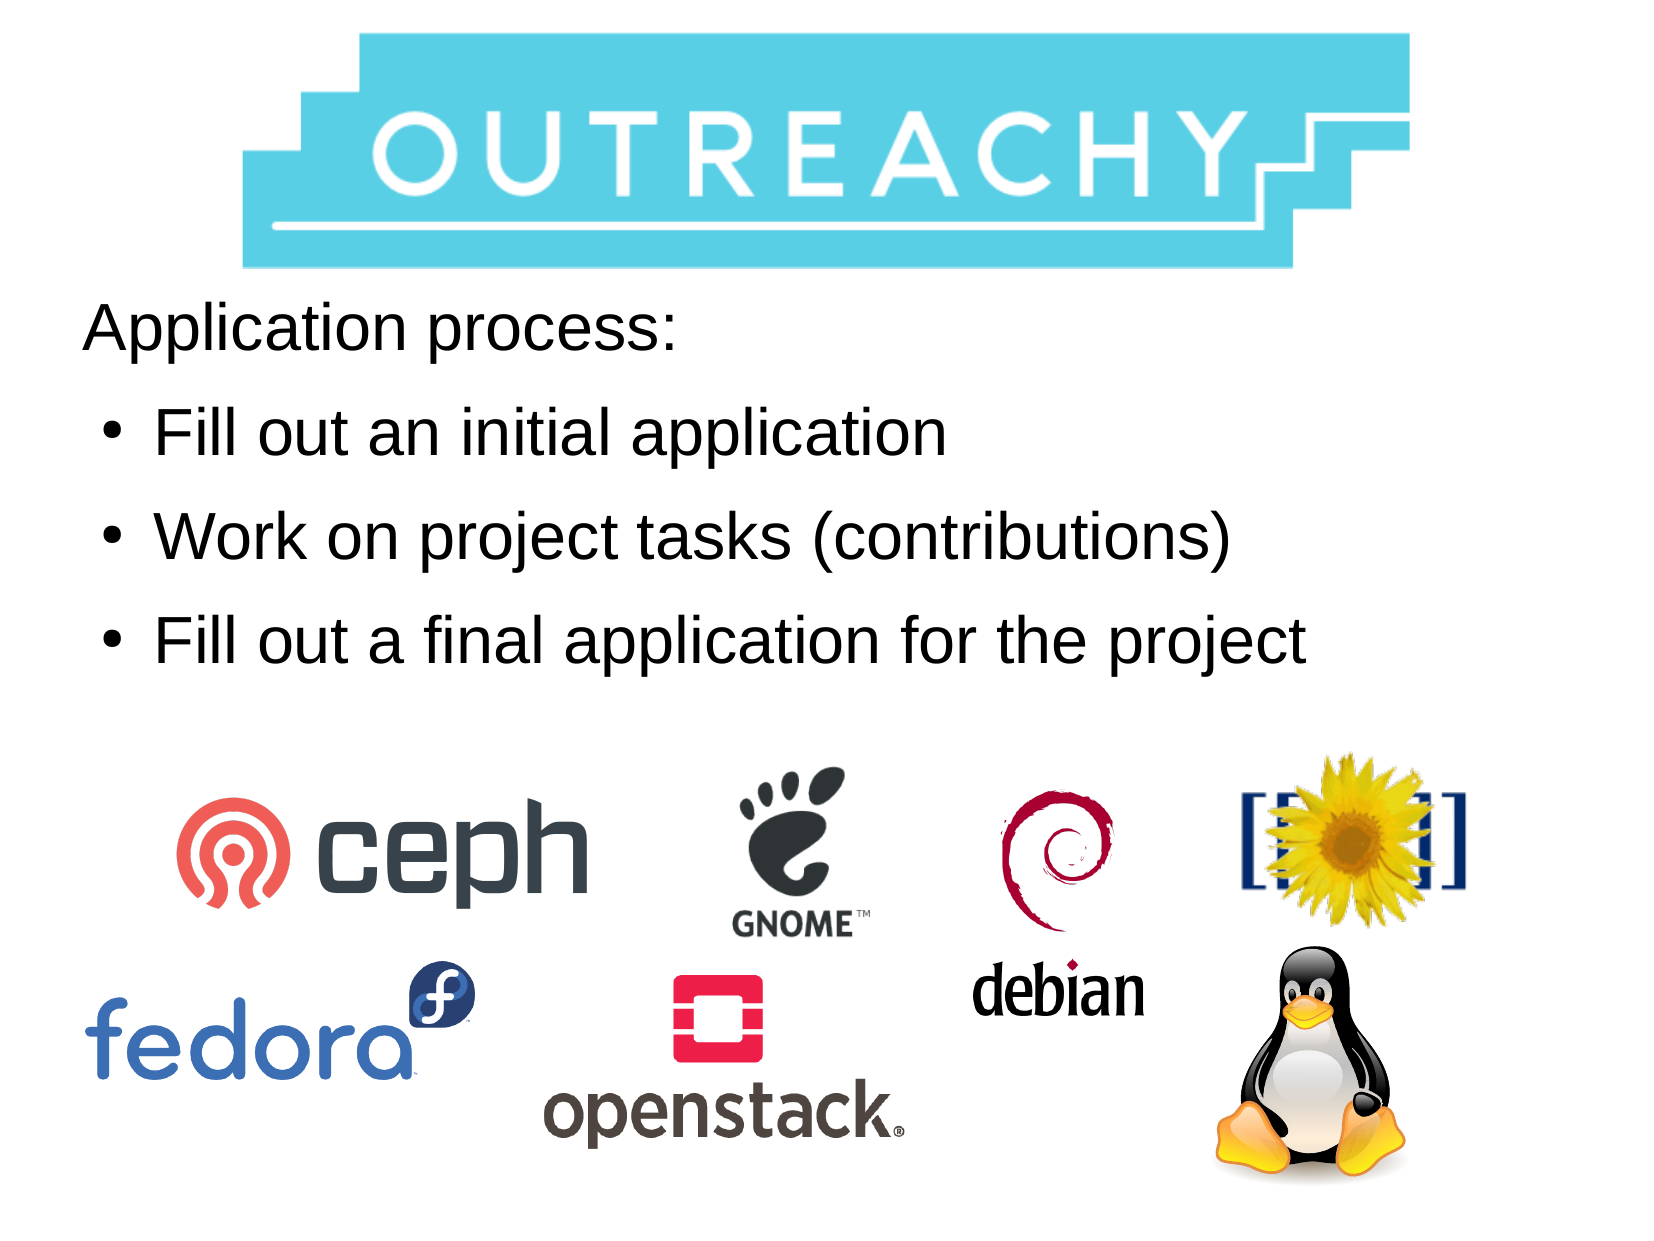

# Outreachy
Application process:
Fill out an initial application
Work on project tasks (contributions)
Fill out a final application for the project